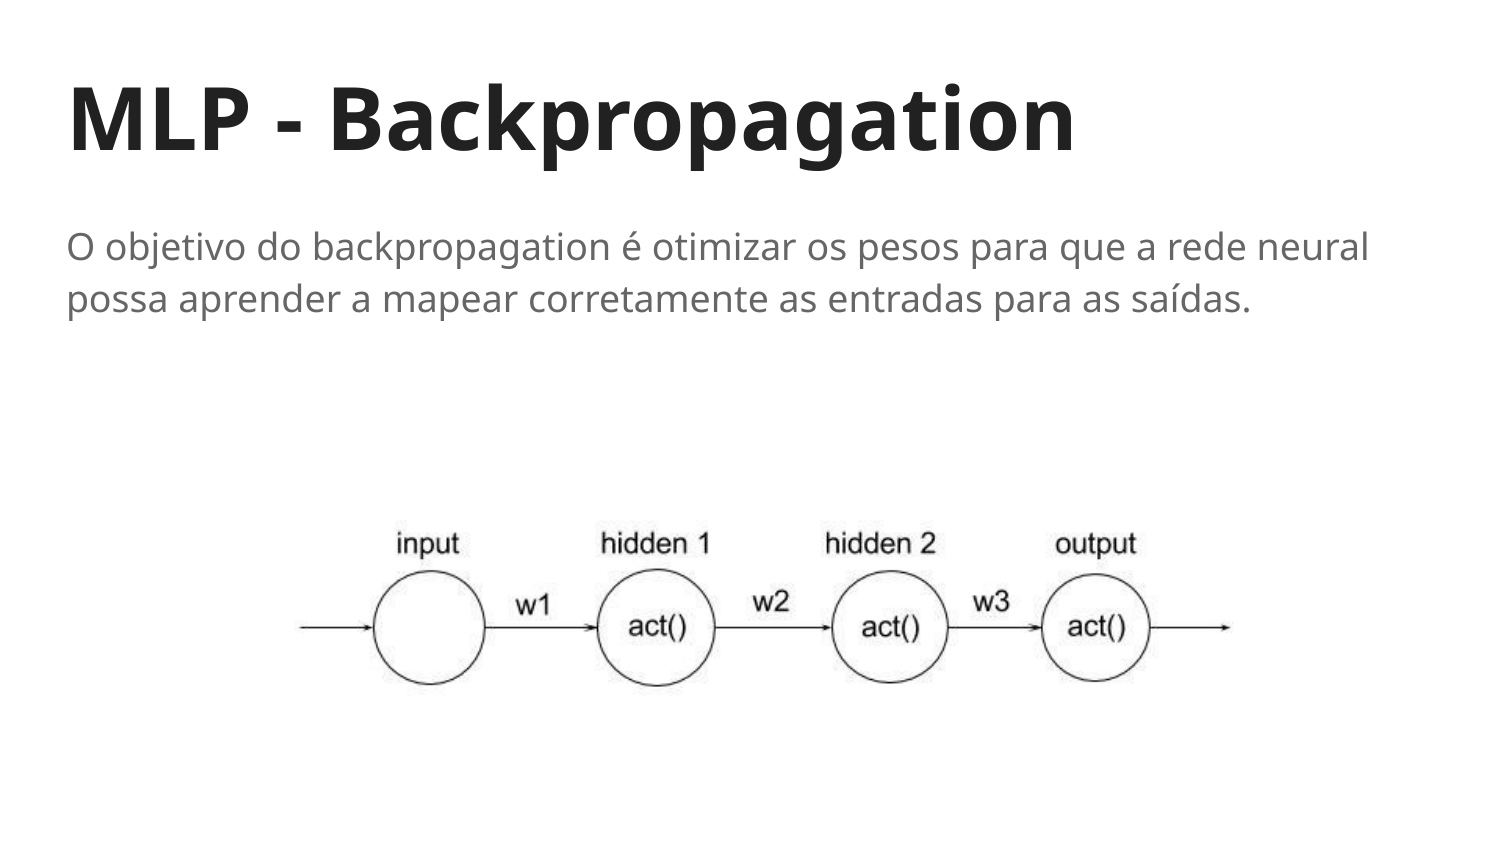

# MLP - Backpropagation
O objetivo do backpropagation é otimizar os pesos para que a rede neural possa aprender a mapear corretamente as entradas para as saídas.